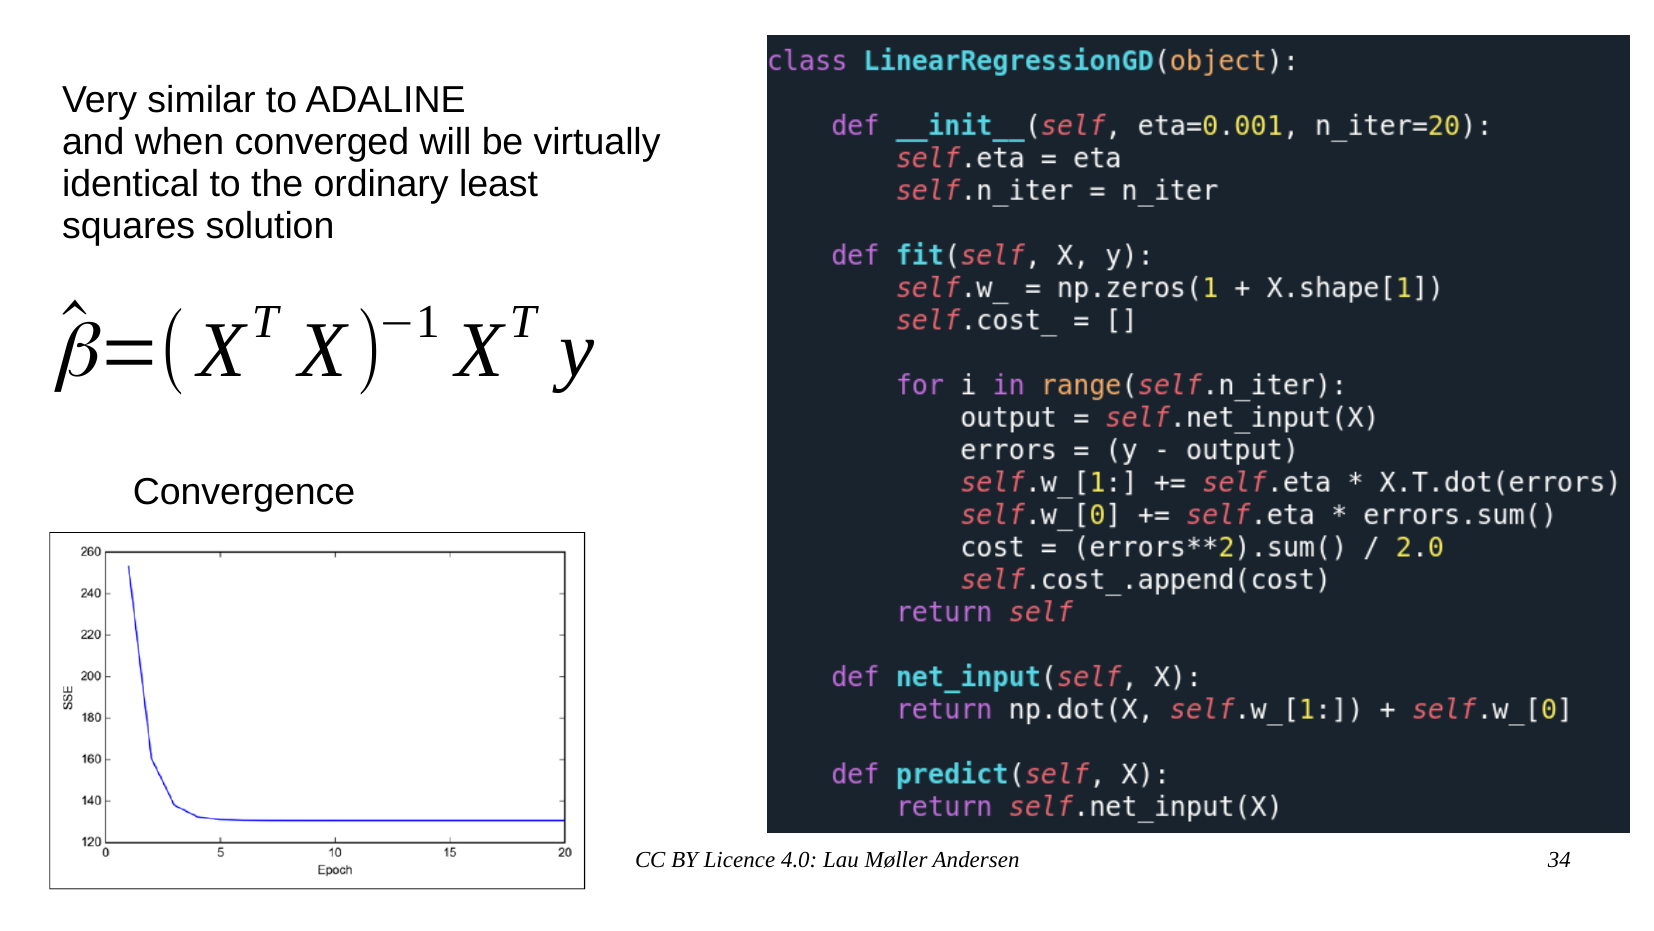

Very similar to ADALINE
and when converged will be virtually identical to the ordinary least squares solution
Convergence
CC BY Licence 4.0: Lau Møller Andersen
34